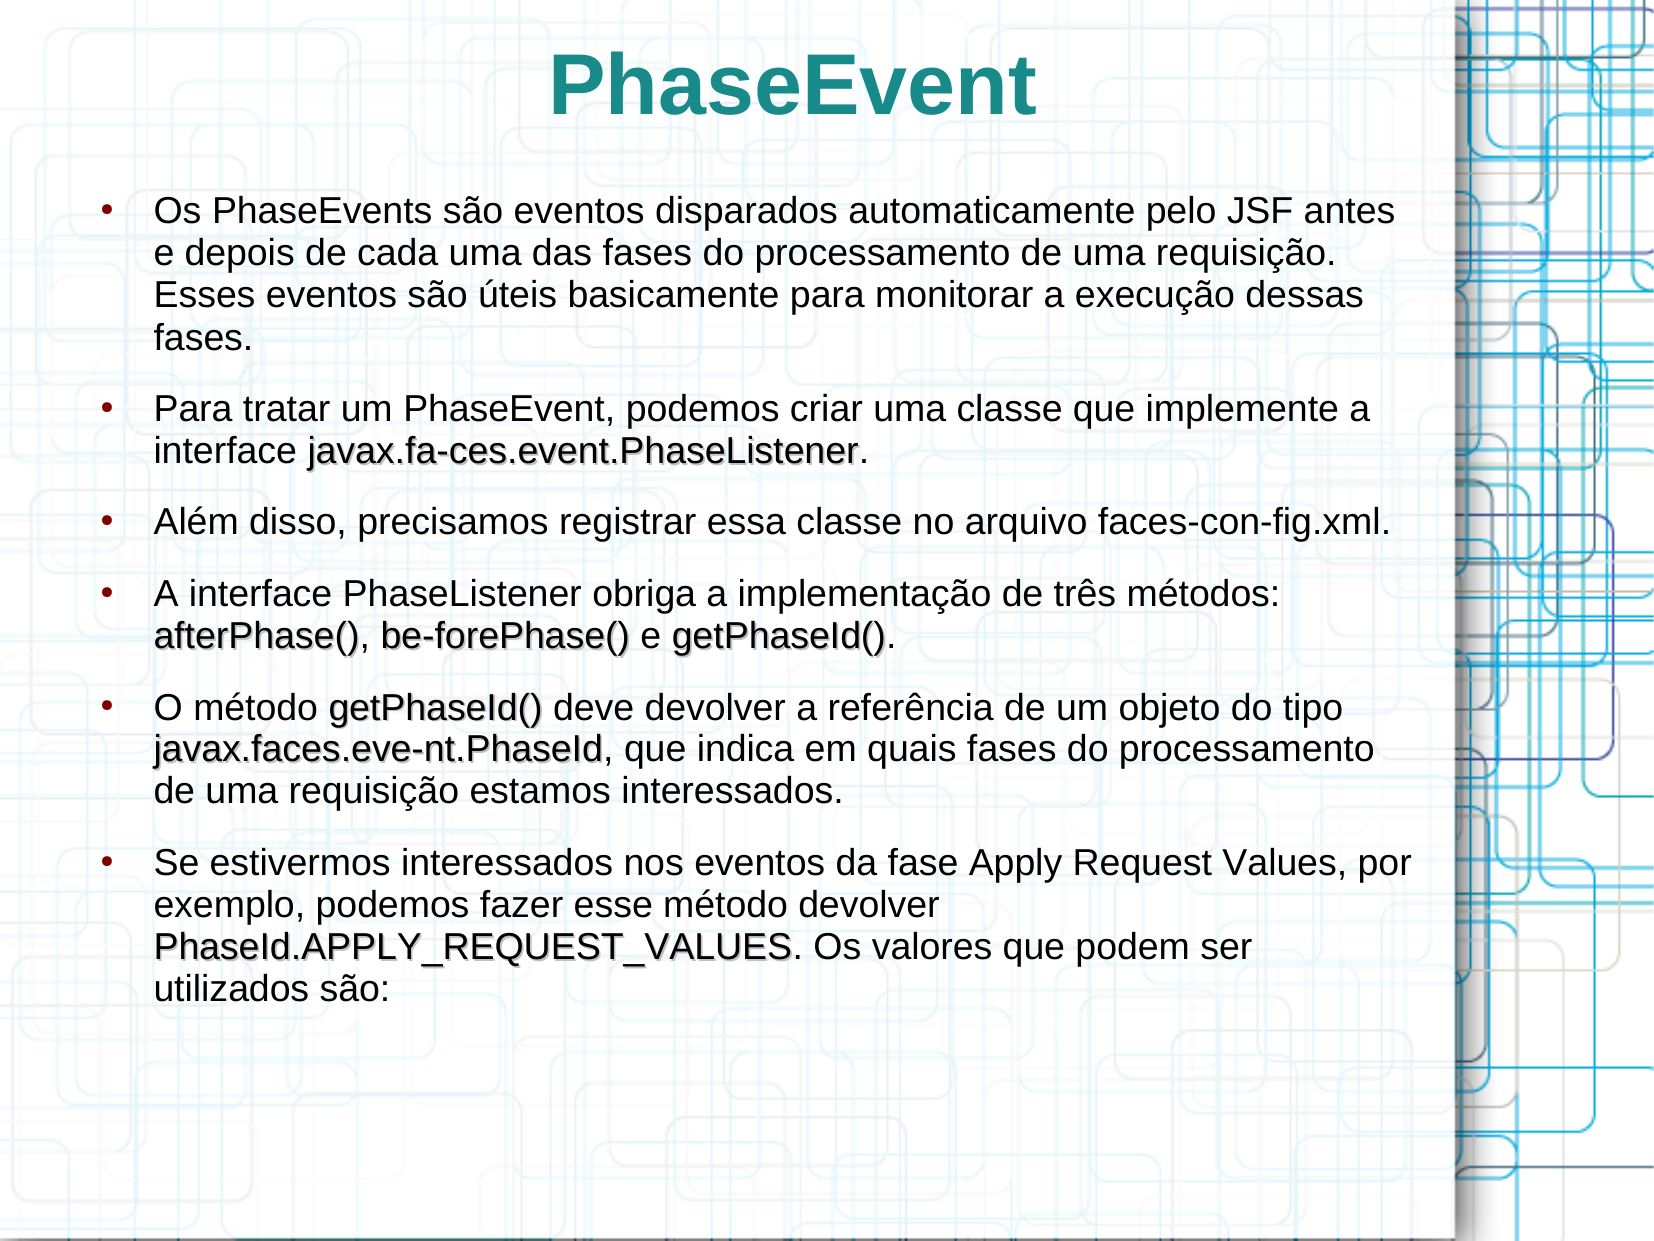

PhaseEvent
# Os PhaseEvents são eventos disparados automaticamente pelo JSF antes e depois de cada uma das fases do processamento de uma requisição. Esses eventos são úteis basicamente para monitorar a execução dessas fases.
Para tratar um PhaseEvent, podemos criar uma classe que implemente a interface javax.fa-ces.event.PhaseListener.
Além disso, precisamos registrar essa classe no arquivo faces-con-fig.xml.
A interface PhaseListener obriga a implementação de três métodos: afterPhase(), be-forePhase() e getPhaseId().
O método getPhaseId() deve devolver a referência de um objeto do tipo javax.faces.eve-nt.PhaseId, que indica em quais fases do processamento de uma requisição estamos interessados.
Se estivermos interessados nos eventos da fase Apply Request Values, por exemplo, podemos fazer esse método devolver PhaseId.APPLY_REQUEST_VALUES. Os valores que podem ser utilizados são: